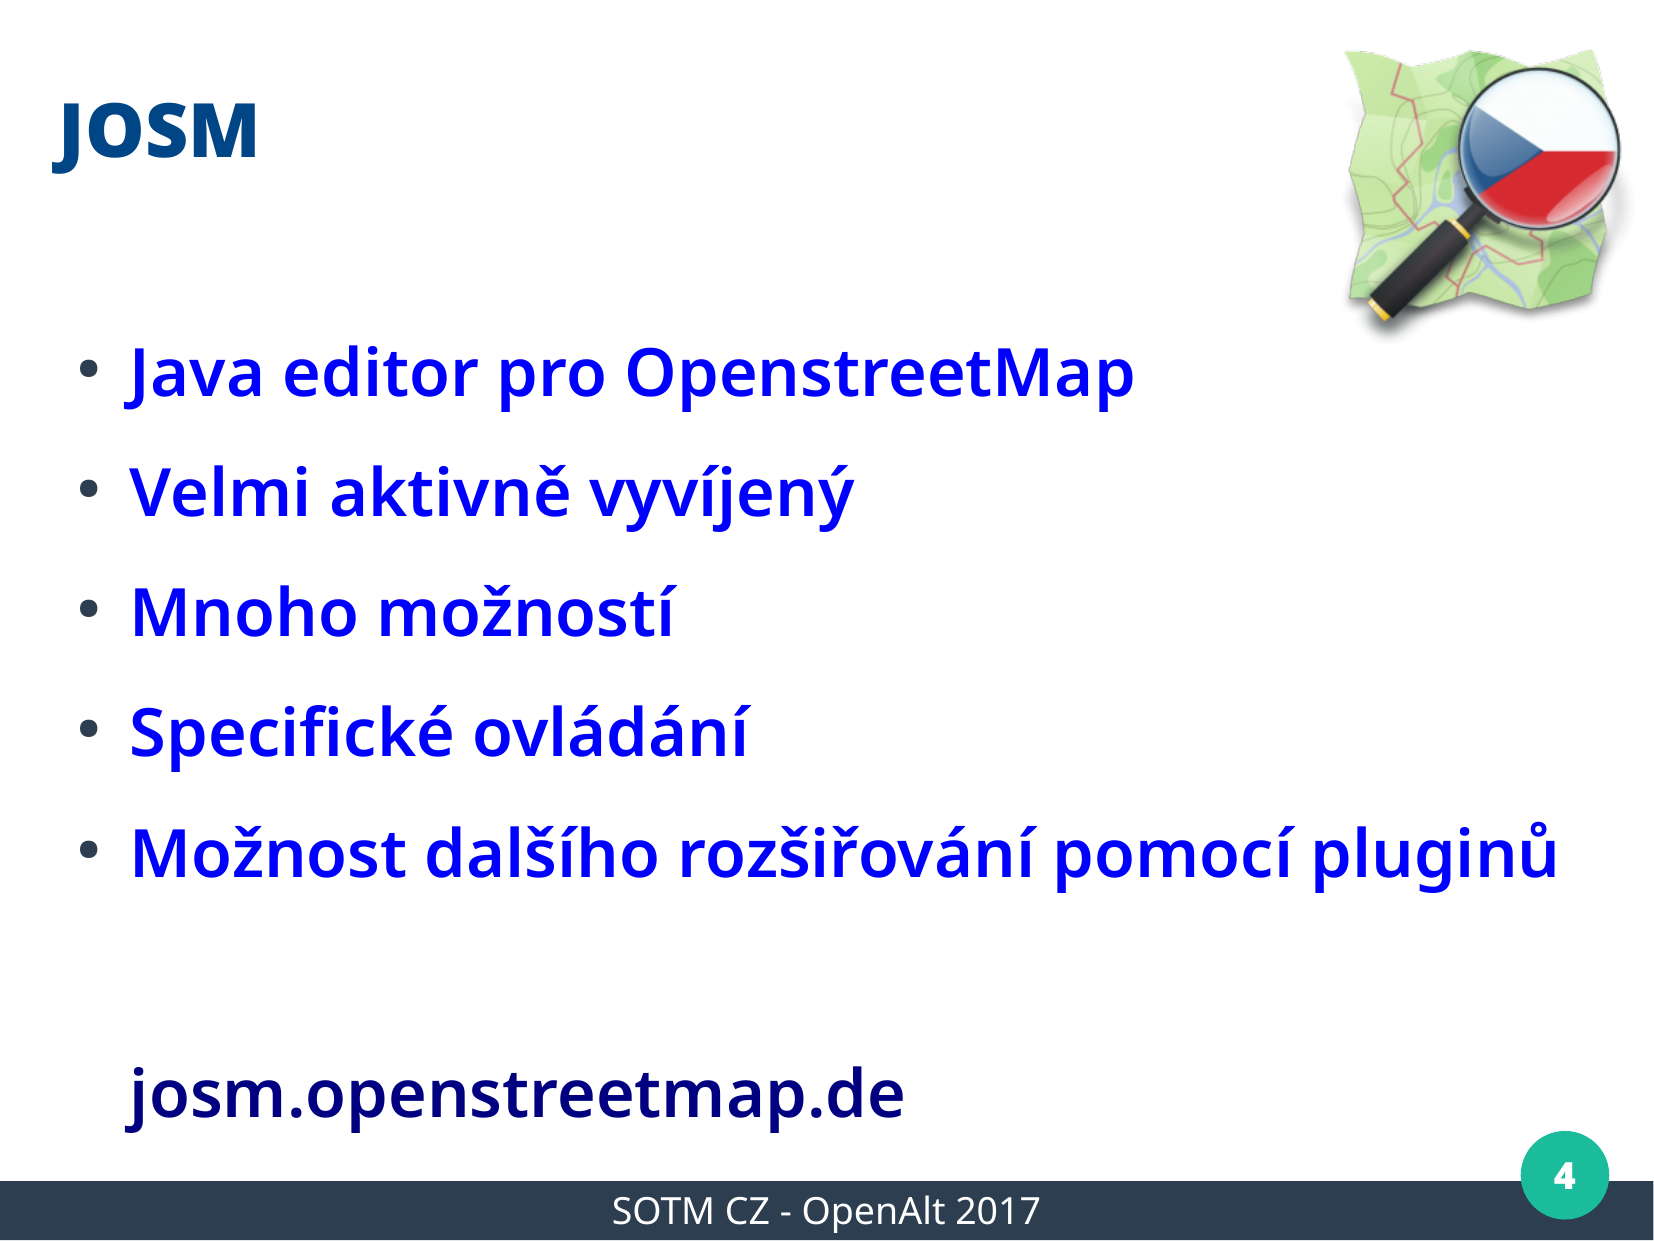

# JOSM
Java editor pro OpenstreetMap
Velmi aktivně vyvíjený
Mnoho možností
Specifické ovládání
Možnost dalšího rozšiřování pomocí pluginů
josm.openstreetmap.de
4
SOTM CZ - OpenAlt 2017